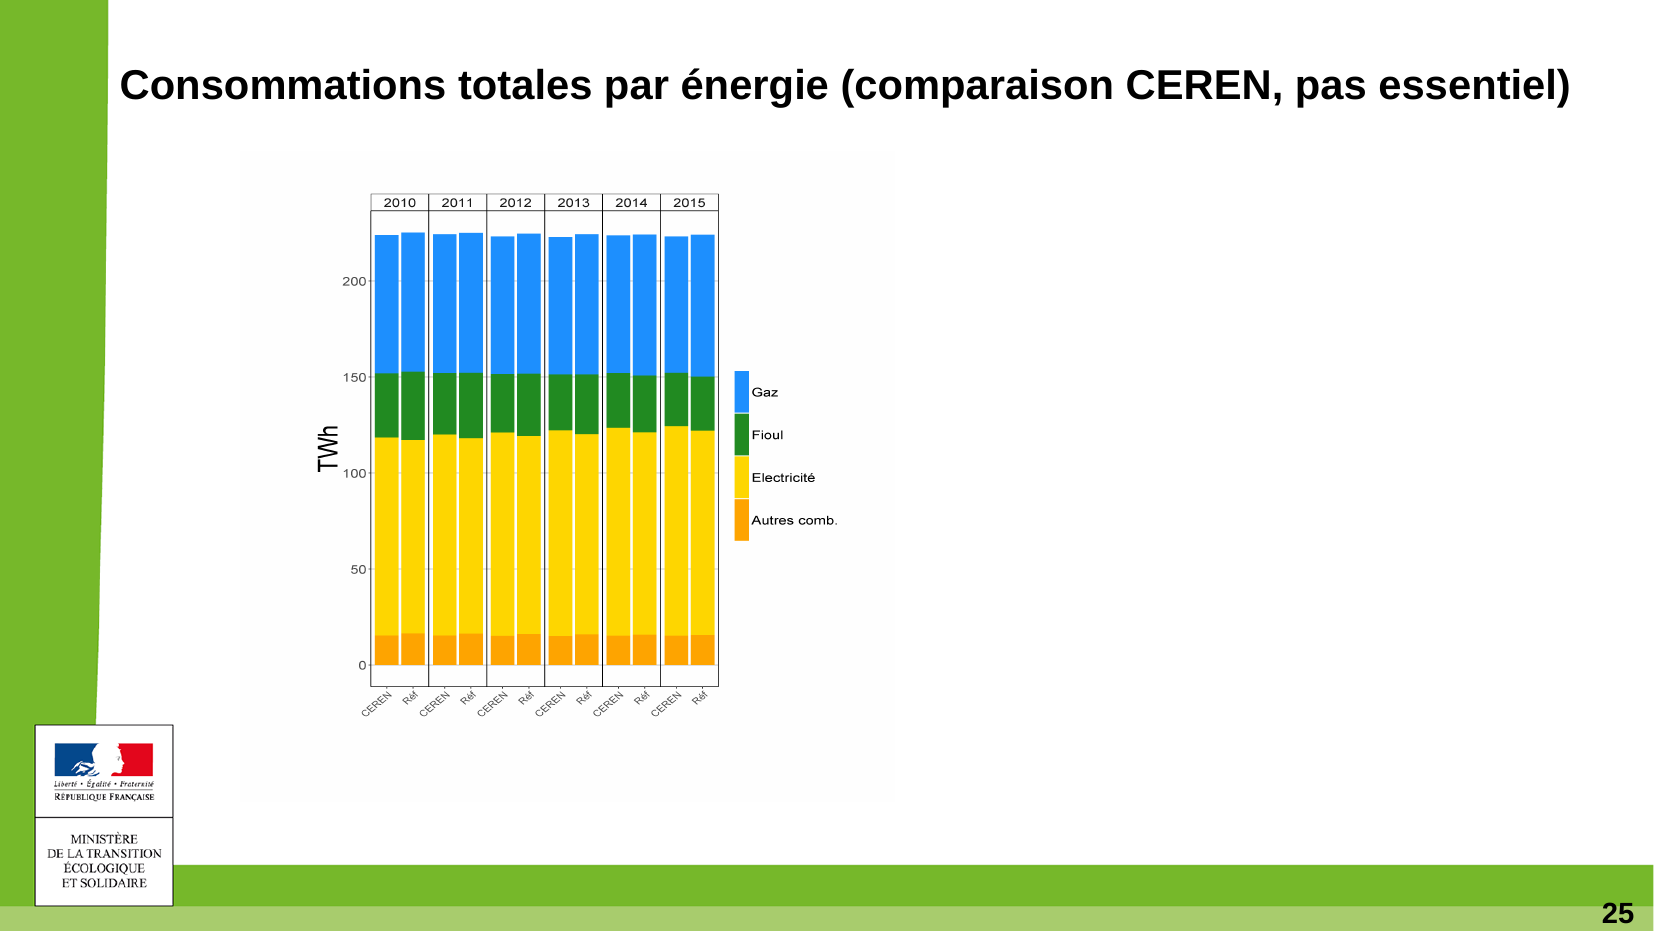

# Consommations totales par énergie (comparaison CEREN, pas essentiel)